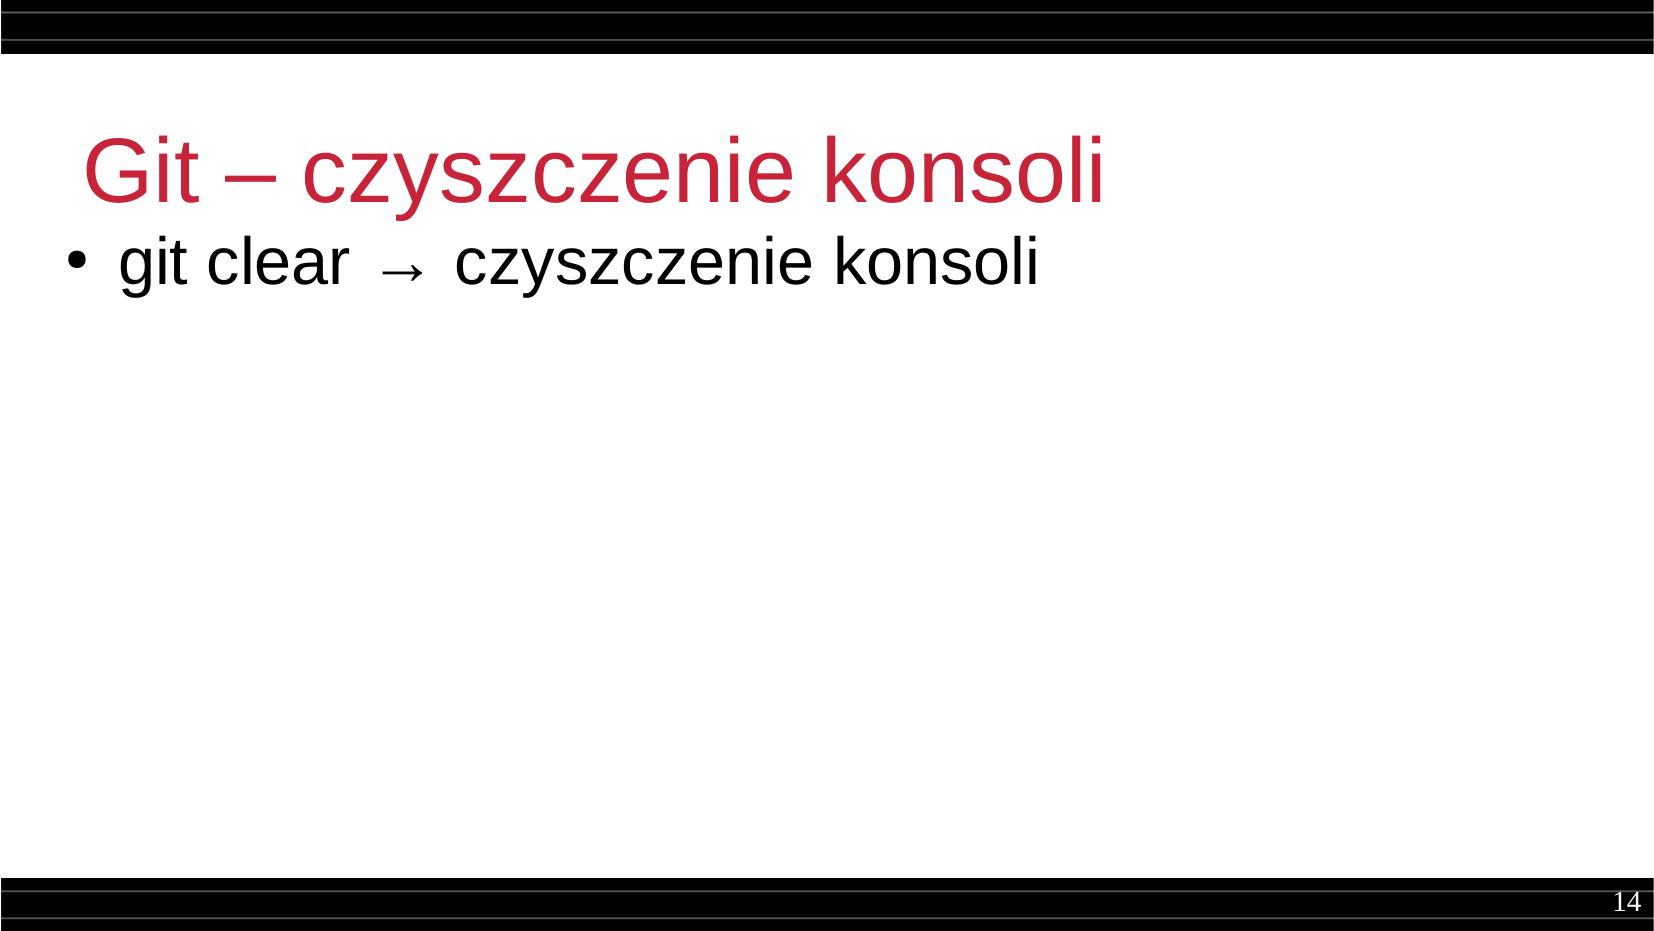

# Git – czyszczenie konsoli
git clear → czyszczenie konsoli